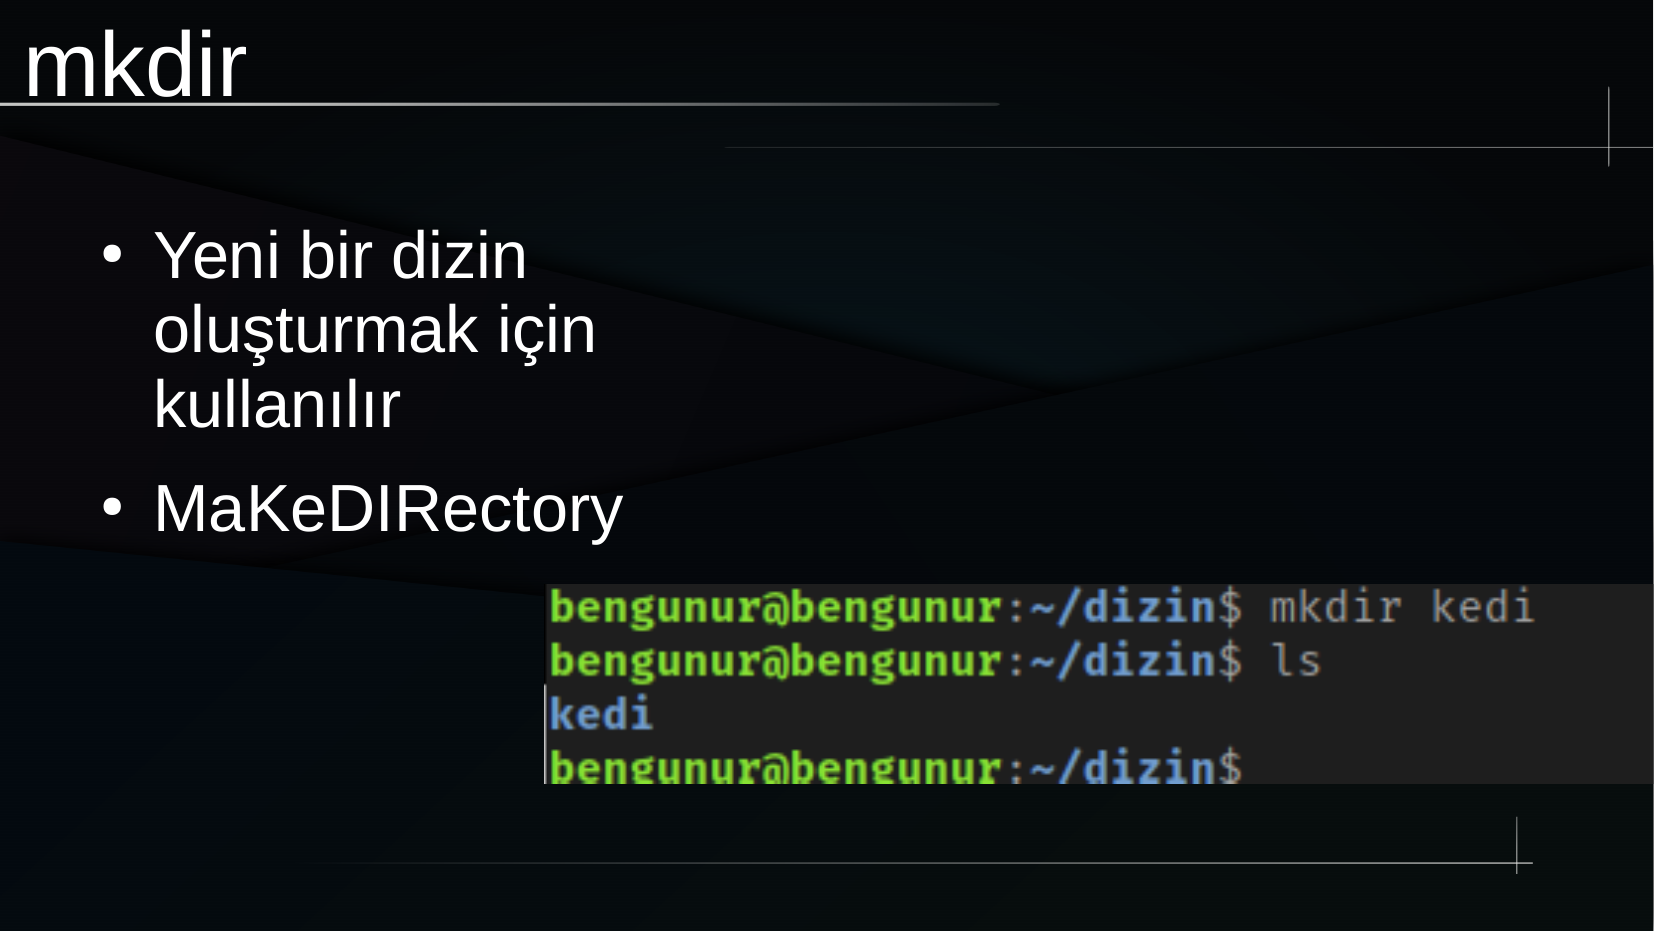

# mkdir
Yeni bir dizin oluşturmak için kullanılır
MaKeDIRectory